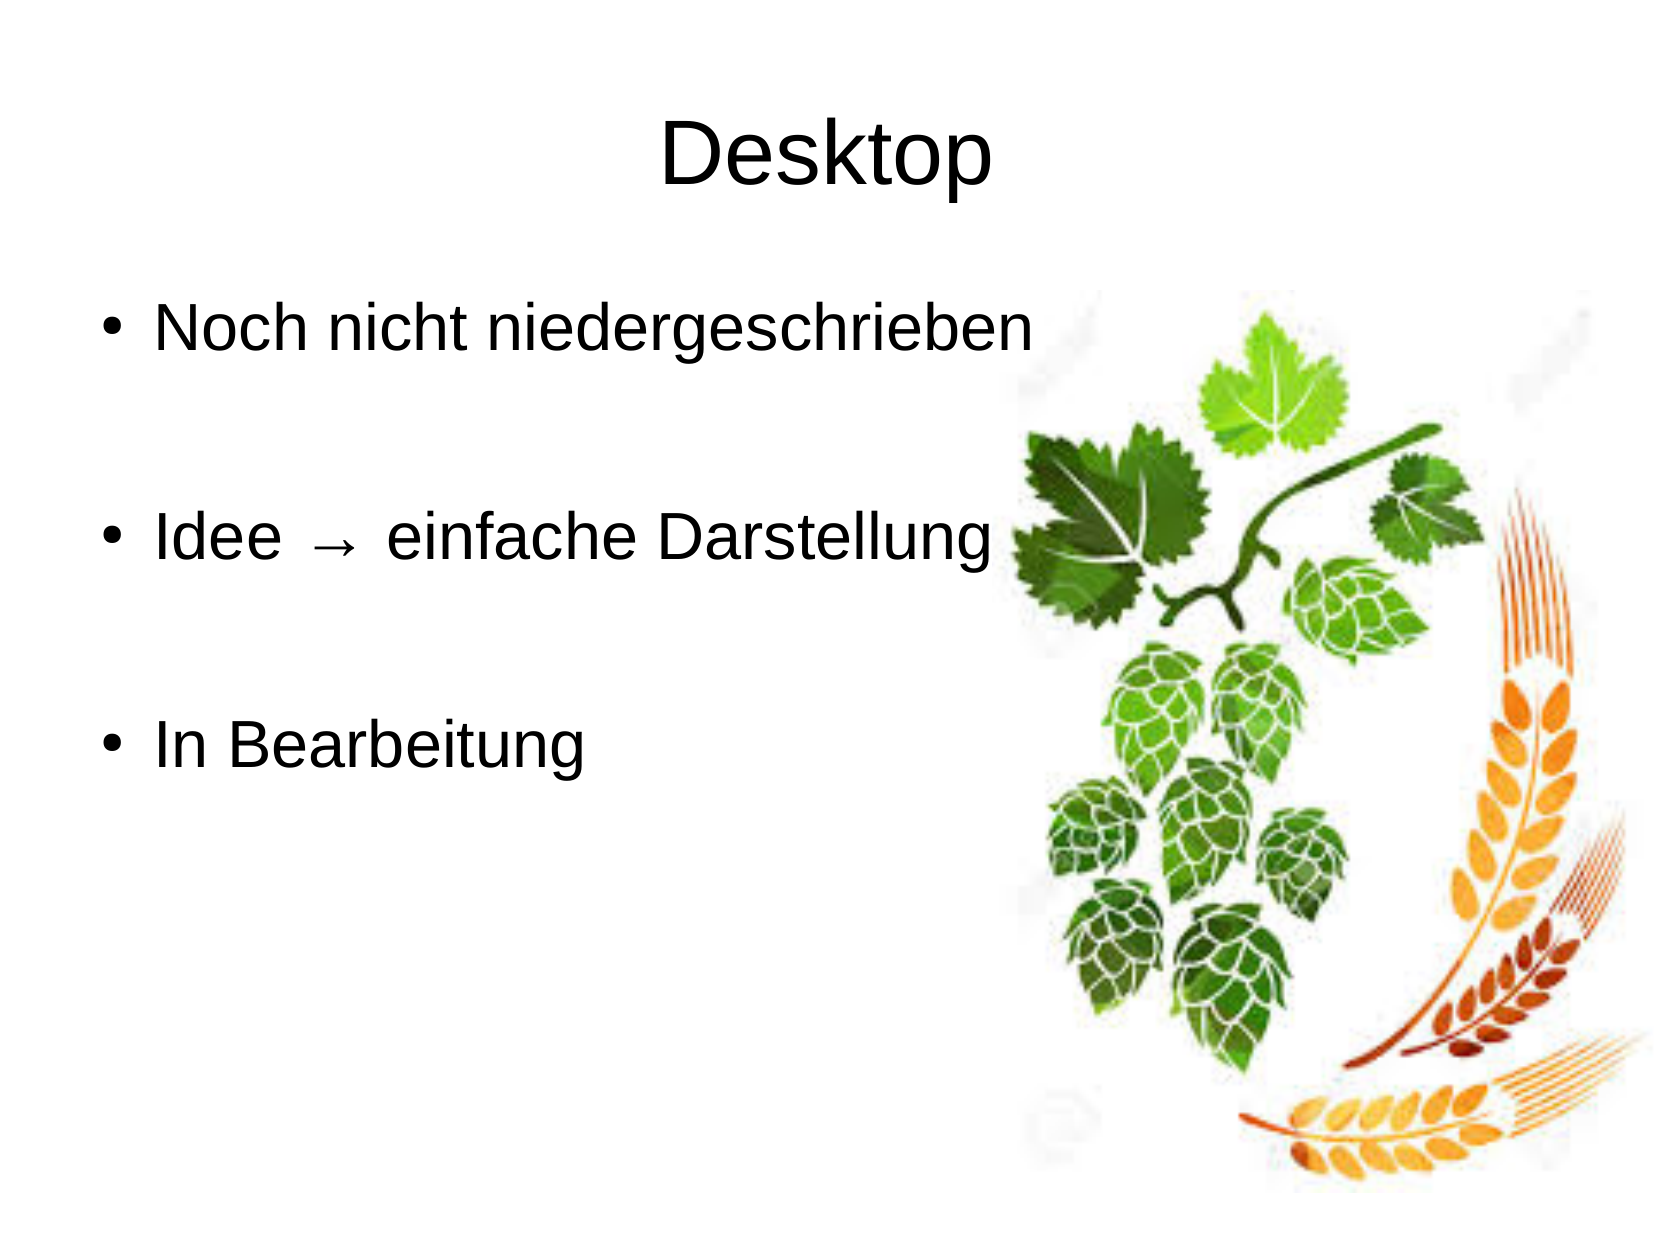

# Desktop
Noch nicht niedergeschrieben
Idee → einfache Darstellung
In Bearbeitung